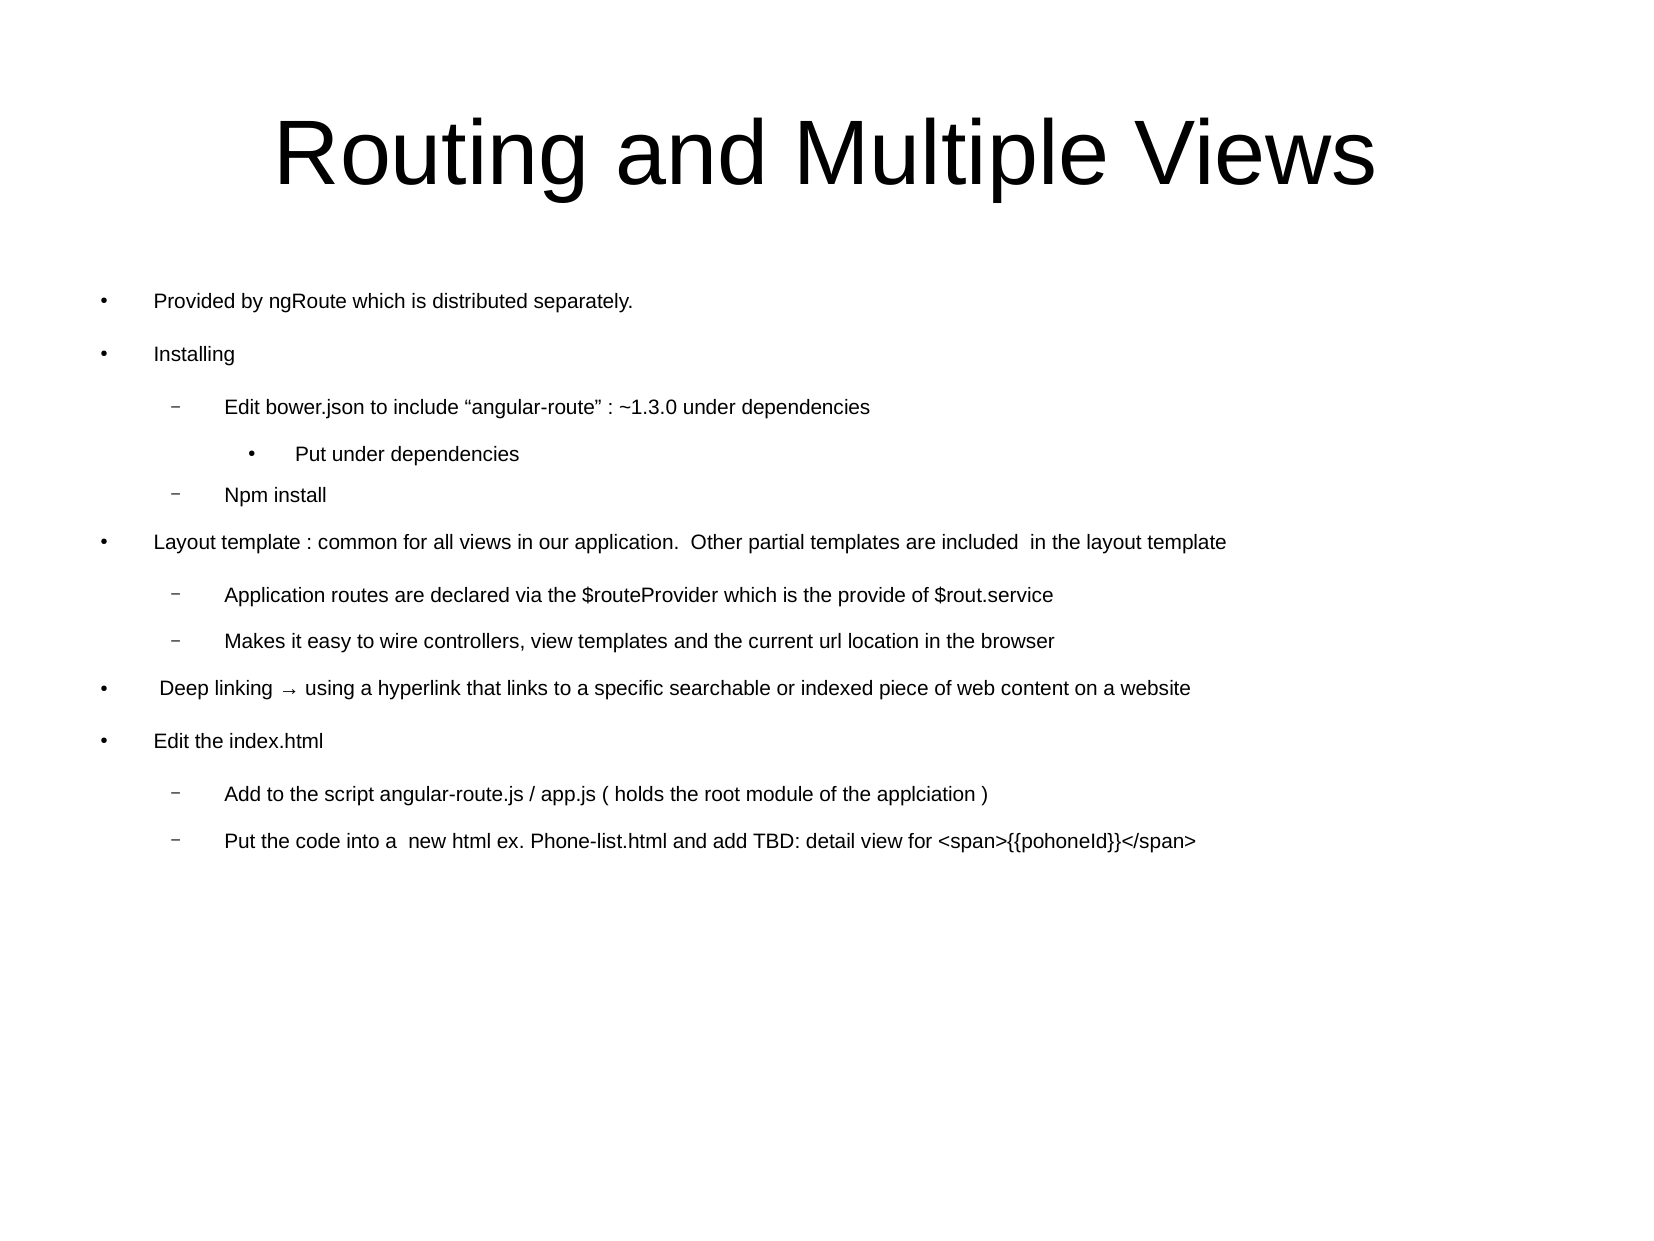

# Routing and Multiple Views
Provided by ngRoute which is distributed separately.
Installing
Edit bower.json to include “angular-route” : ~1.3.0 under dependencies
Put under dependencies
Npm install
Layout template : common for all views in our application. Other partial templates are included in the layout template
Application routes are declared via the $routeProvider which is the provide of $rout.service
Makes it easy to wire controllers, view templates and the current url location in the browser
 Deep linking → using a hyperlink that links to a specific searchable or indexed piece of web content on a website
Edit the index.html
Add to the script angular-route.js / app.js ( holds the root module of the applciation )
Put the code into a new html ex. Phone-list.html and add TBD: detail view for <span>{{pohoneId}}</span>